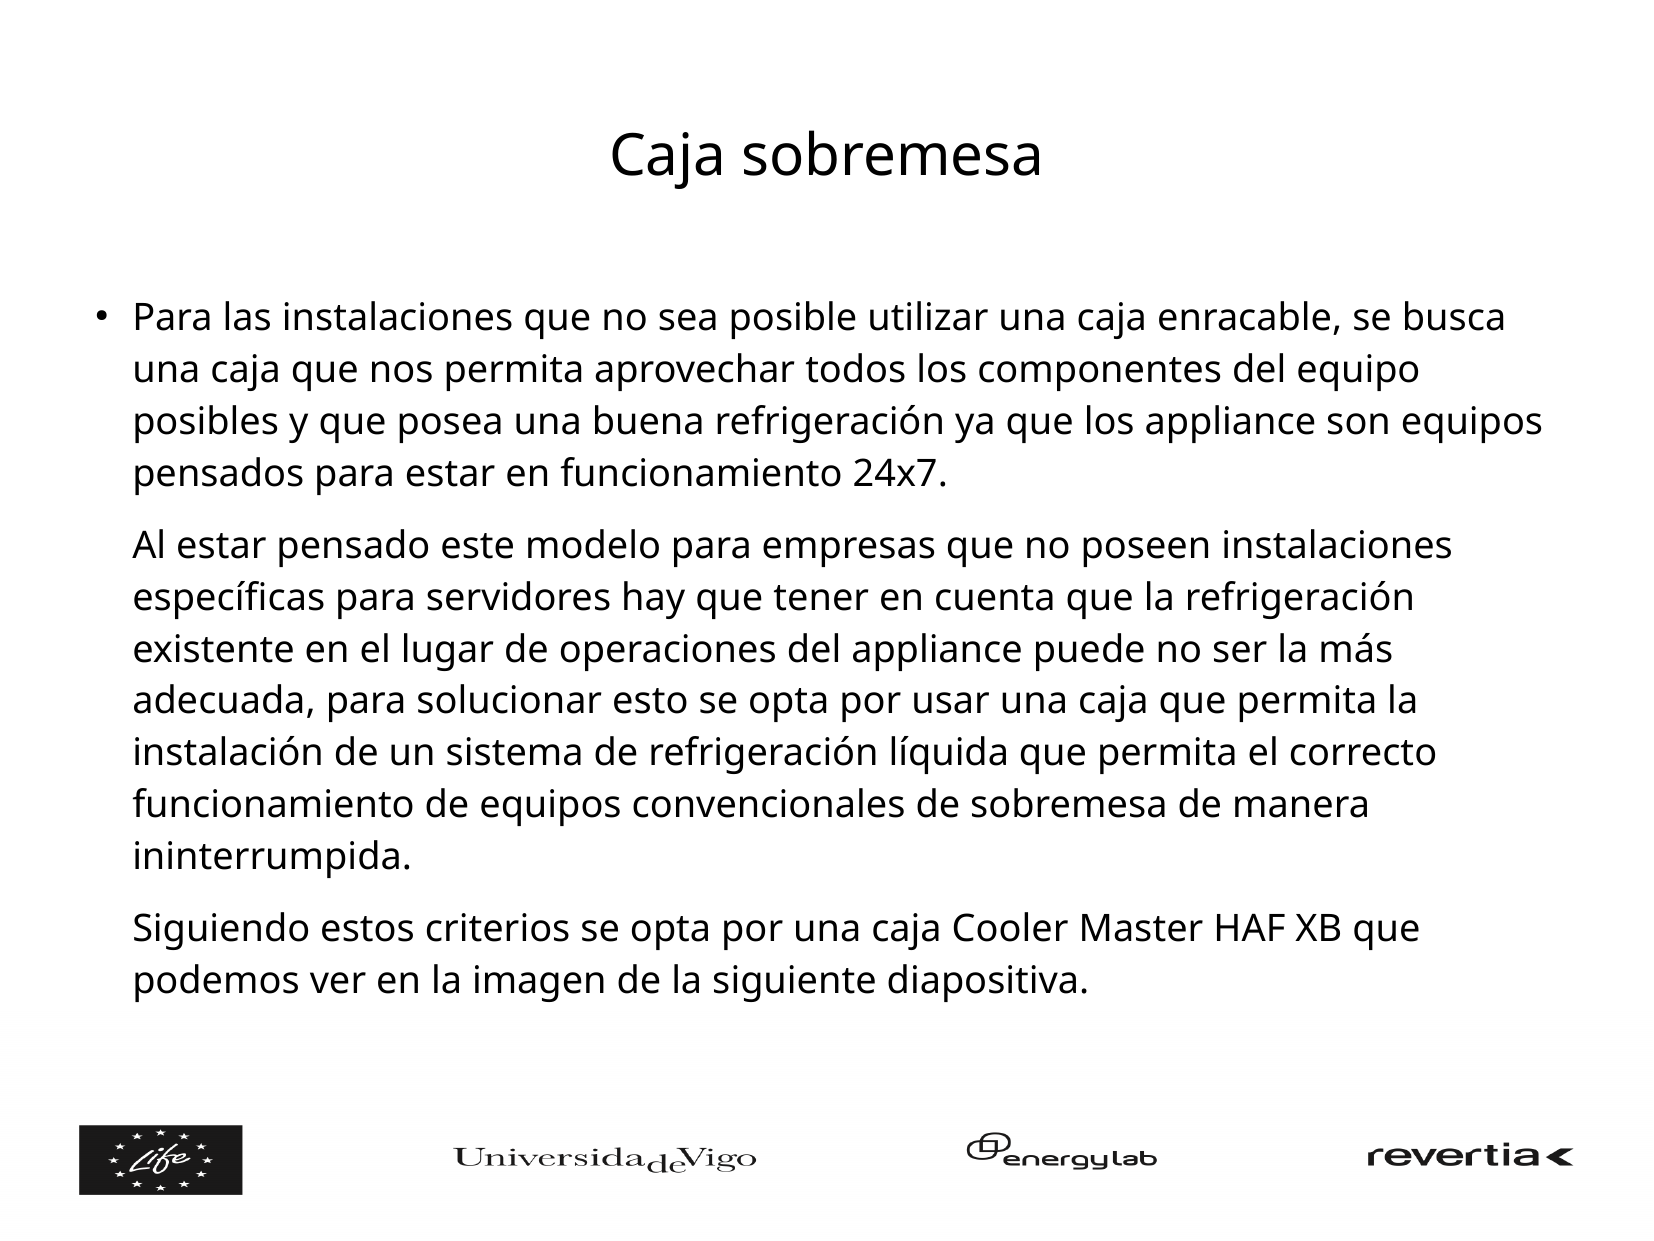

# Caja sobremesa
Para las instalaciones que no sea posible utilizar una caja enracable, se busca una caja que nos permita aprovechar todos los componentes del equipo posibles y que posea una buena refrigeración ya que los appliance son equipos pensados para estar en funcionamiento 24x7.
Al estar pensado este modelo para empresas que no poseen instalaciones específicas para servidores hay que tener en cuenta que la refrigeración existente en el lugar de operaciones del appliance puede no ser la más adecuada, para solucionar esto se opta por usar una caja que permita la instalación de un sistema de refrigeración líquida que permita el correcto funcionamiento de equipos convencionales de sobremesa de manera ininterrumpida.
Siguiendo estos criterios se opta por una caja Cooler Master HAF XB que podemos ver en la imagen de la siguiente diapositiva.